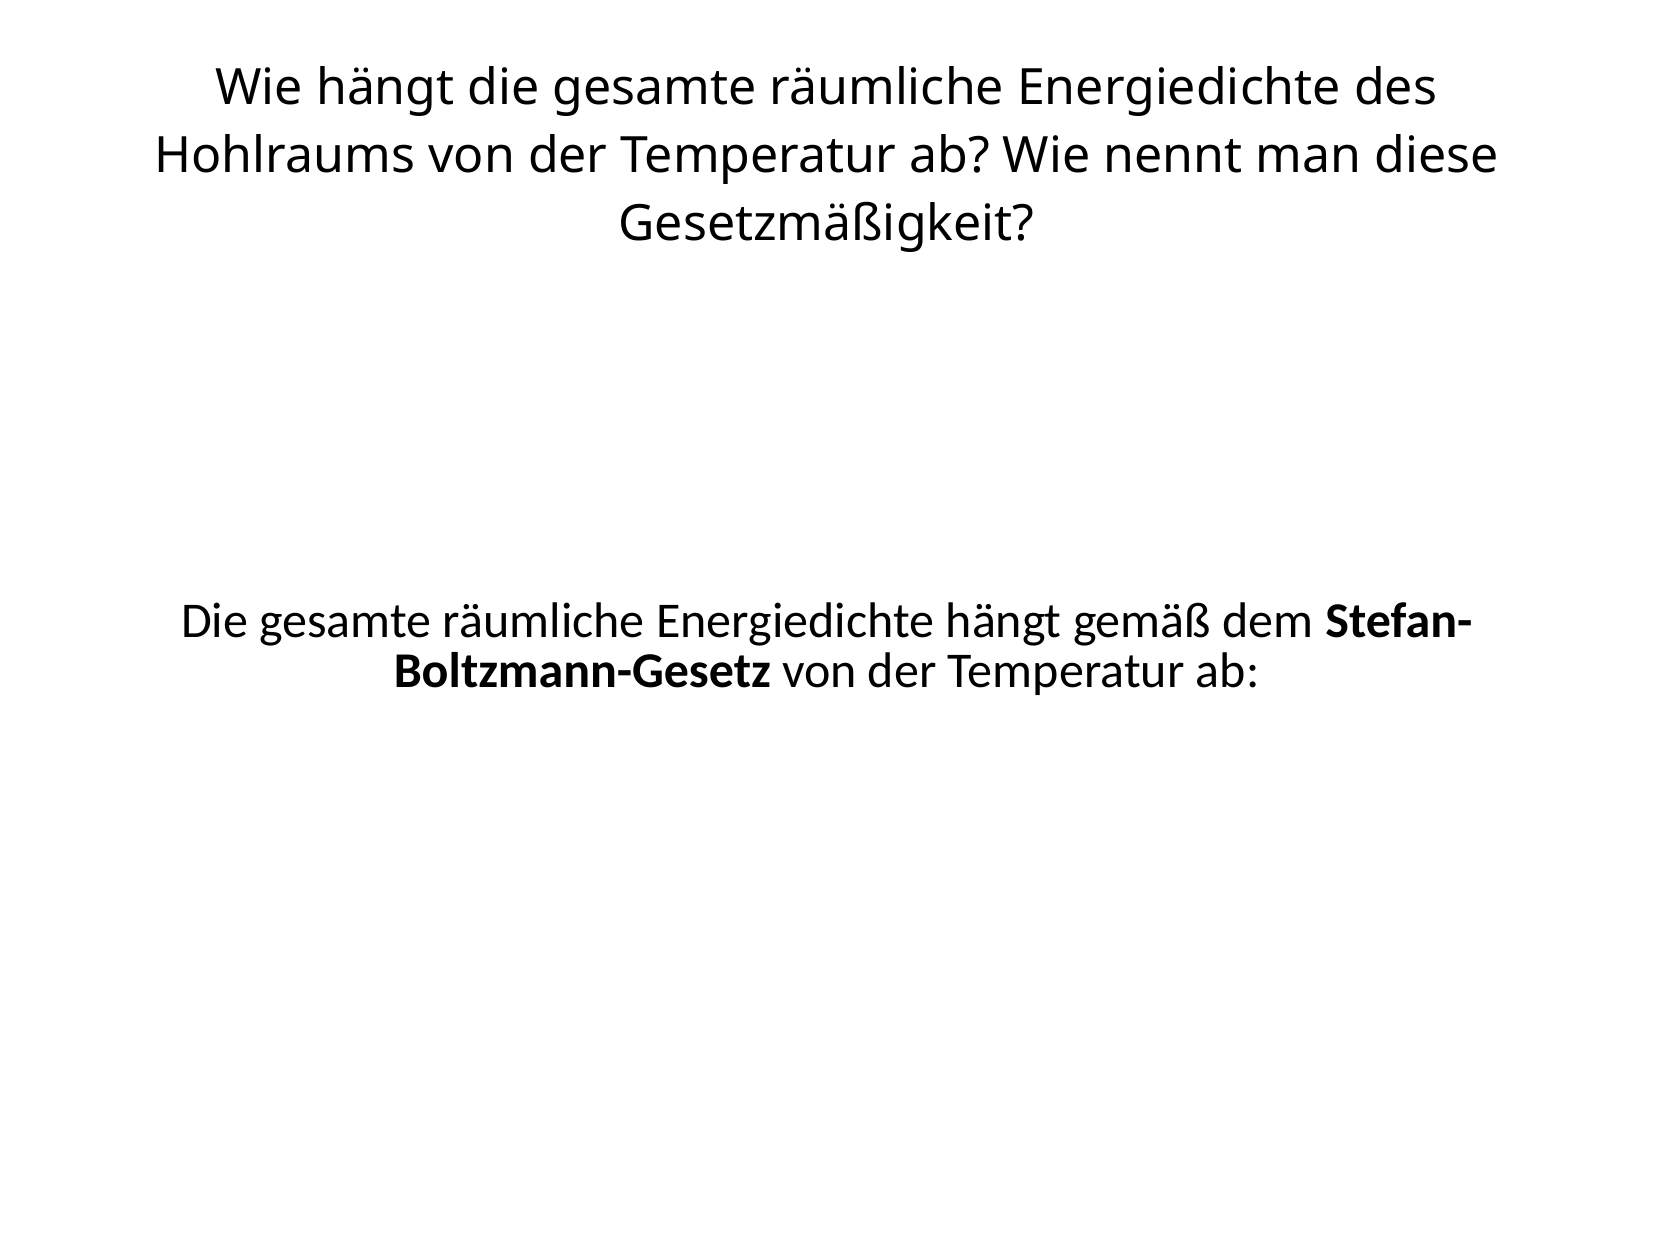

# Wie hängt die gesamte räumliche Energiedichte des Hohlraums von der Temperatur ab? Wie nennt man diese Gesetzmäßigkeit?
Die gesamte räumliche Energiedichte hängt gemäß dem Stefan-Boltzmann-Gesetz von der Temperatur ab: